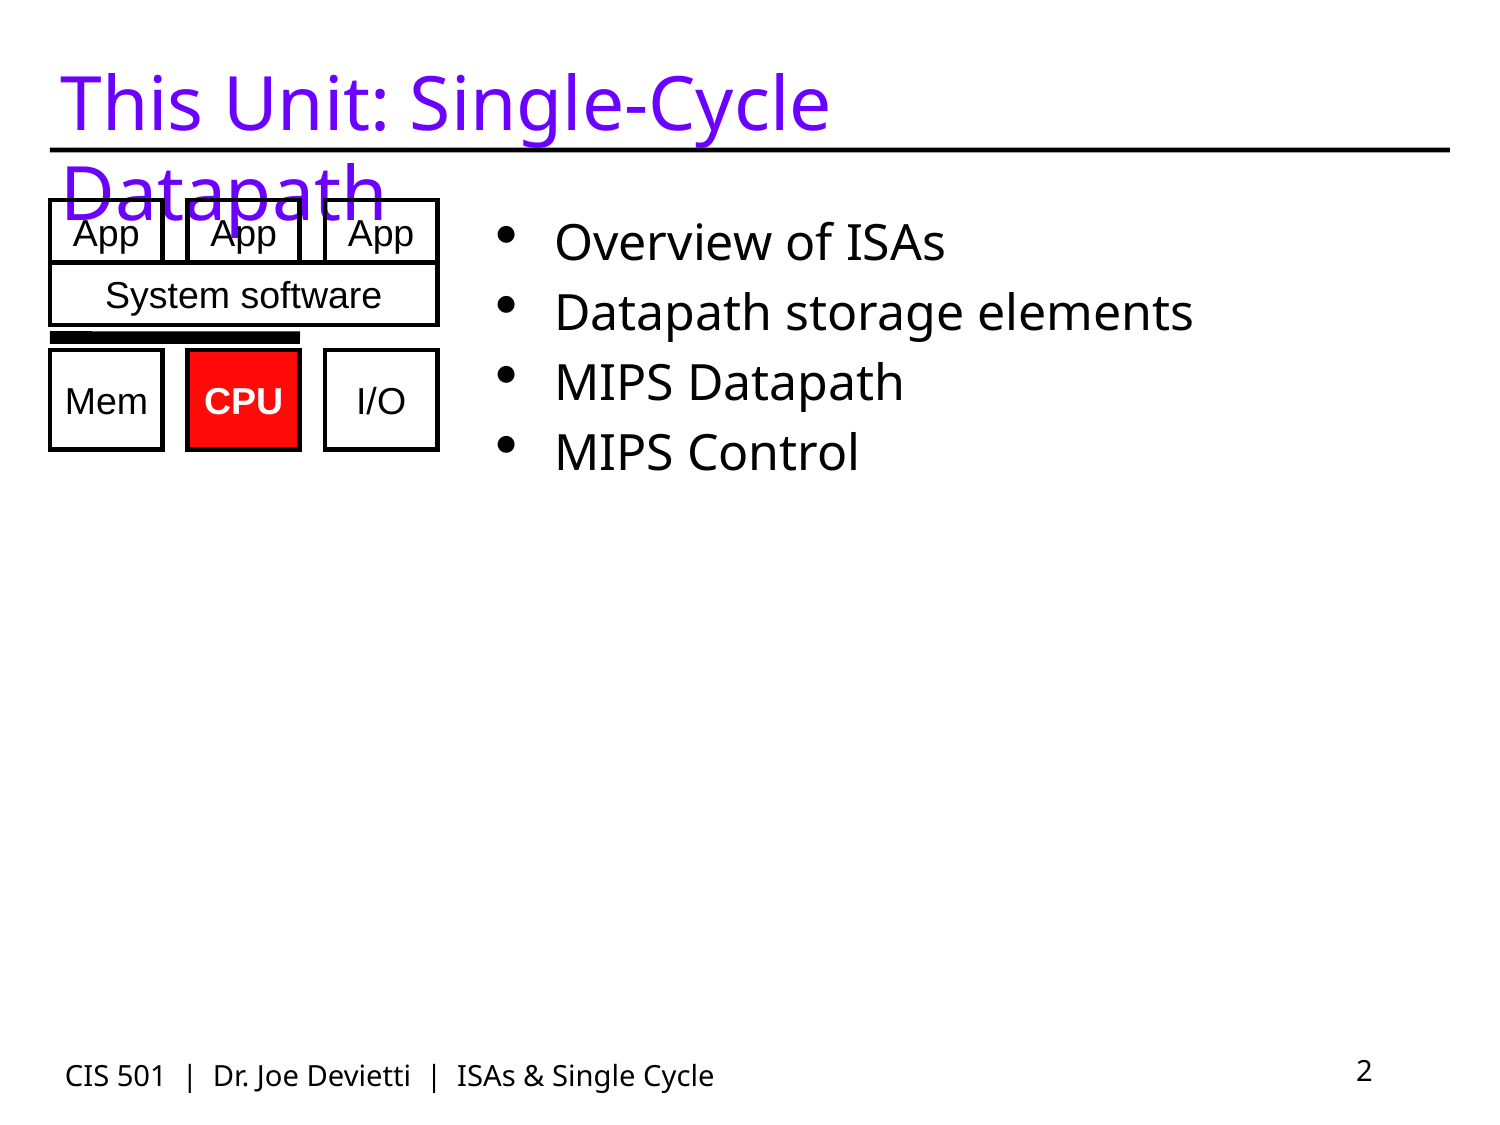

This Unit: Single-Cycle Datapath
App
App
App
Overview of ISAs
Datapath storage elements
MIPS Datapath
MIPS Control
System software
Mem
CPU
I/O
CIS 501 | Dr. Joe Devietti | ISAs & Single Cycle